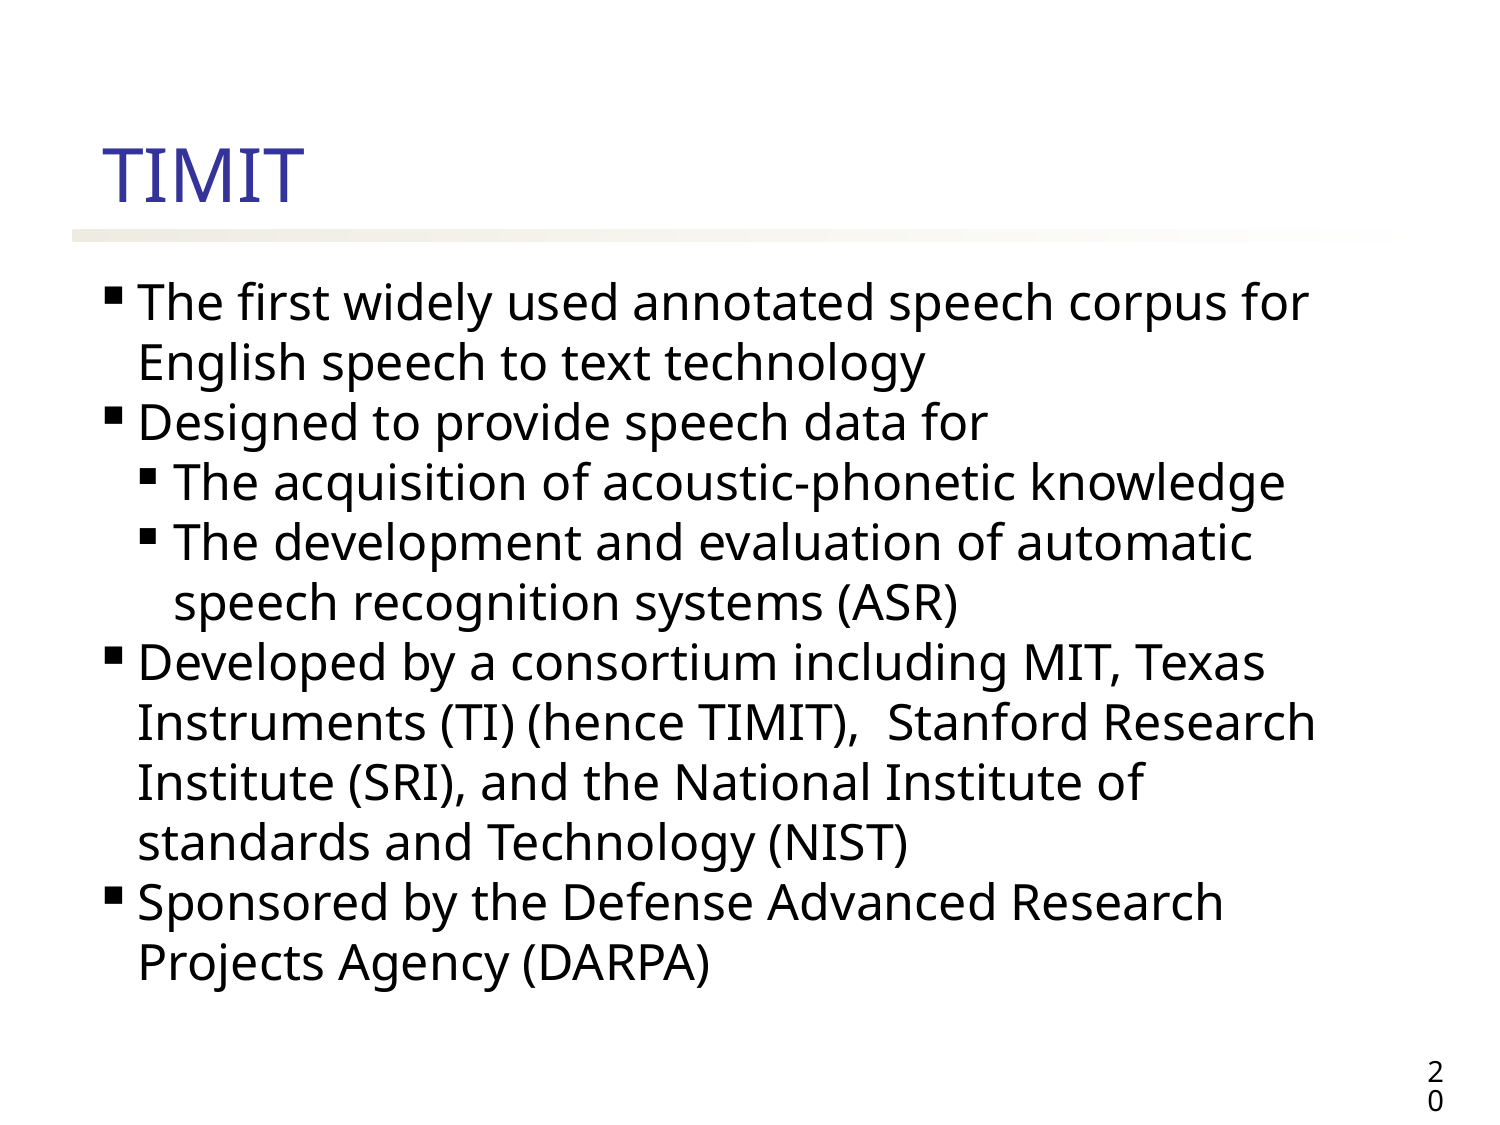

TIMIT
The first widely used annotated speech corpus for English speech to text technology
Designed to provide speech data for
The acquisition of acoustic-phonetic knowledge
The development and evaluation of automatic speech recognition systems (ASR)
Developed by a consortium including MIT, Texas Instruments (TI) (hence TIMIT), Stanford Research Institute (SRI), and the National Institute of standards and Technology (NIST)
Sponsored by the Defense Advanced Research Projects Agency (DARPA)